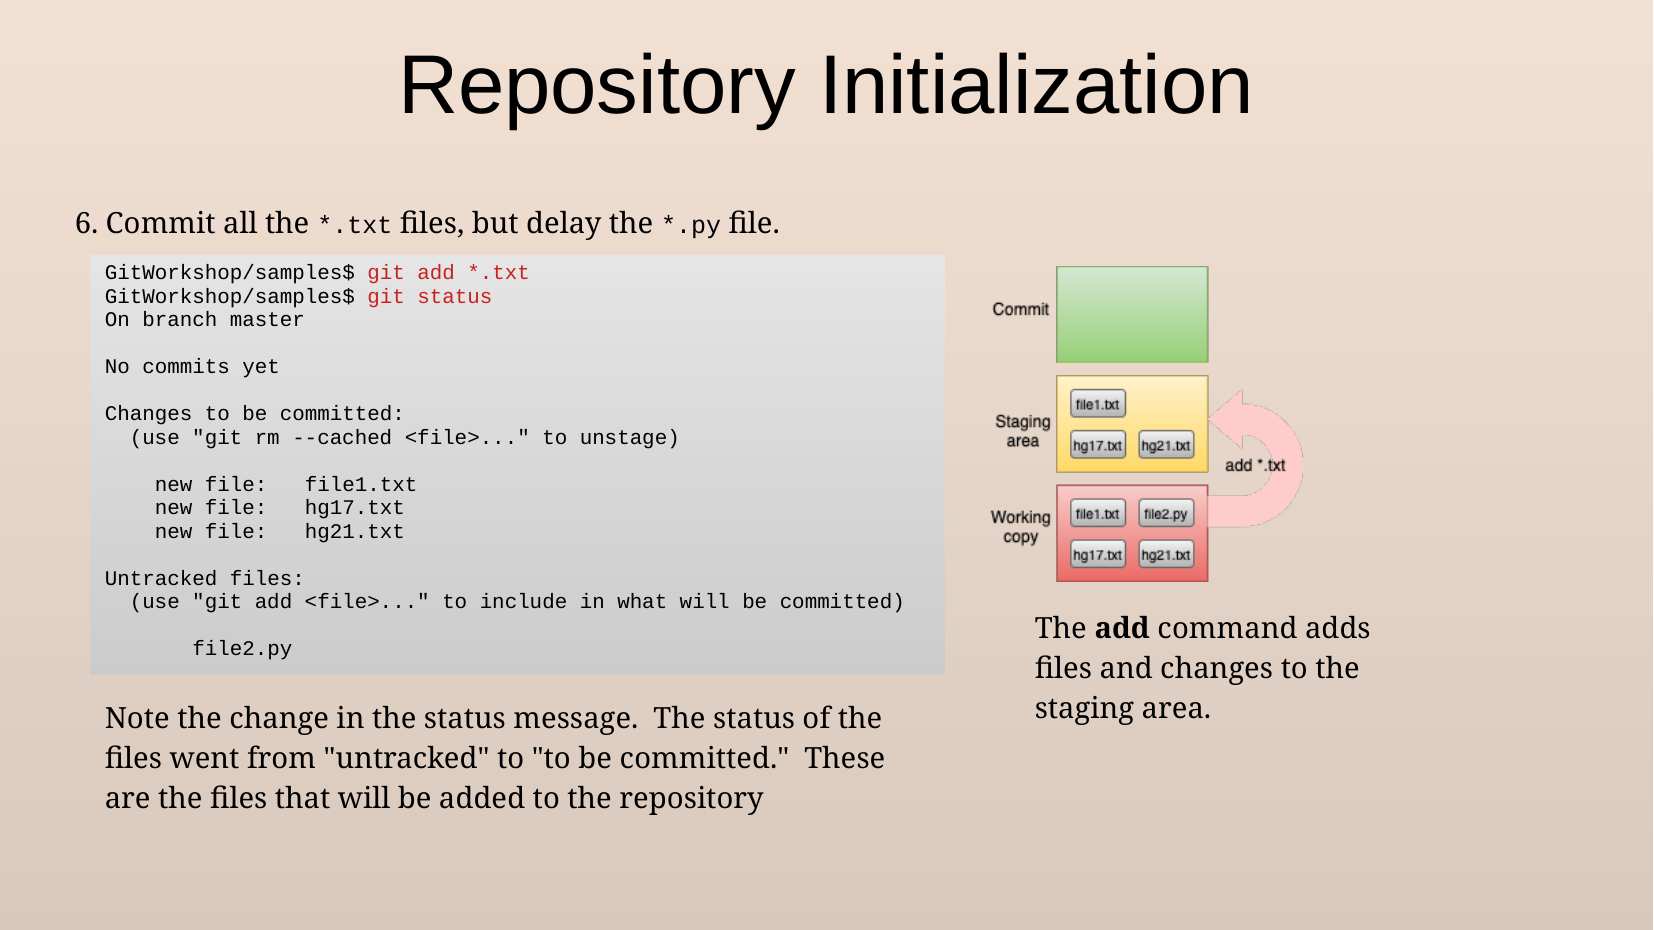

# Repository Initialization
6. Commit all the *.txt files, but delay the *.py file.
GitWorkshop/samples$ git add *.txt
GitWorkshop/samples$ git status
On branch master
No commits yet
Changes to be committed:
 (use "git rm --cached <file>..." to unstage)
 new file: file1.txt
 new file: hg17.txt
 new file: hg21.txt
Untracked files:
 (use "git add <file>..." to include in what will be committed)
 file2.py
The add command adds files and changes to the staging area.
Note the change in the status message. The status of the files went from "untracked" to "to be committed." These are the files that will be added to the repository